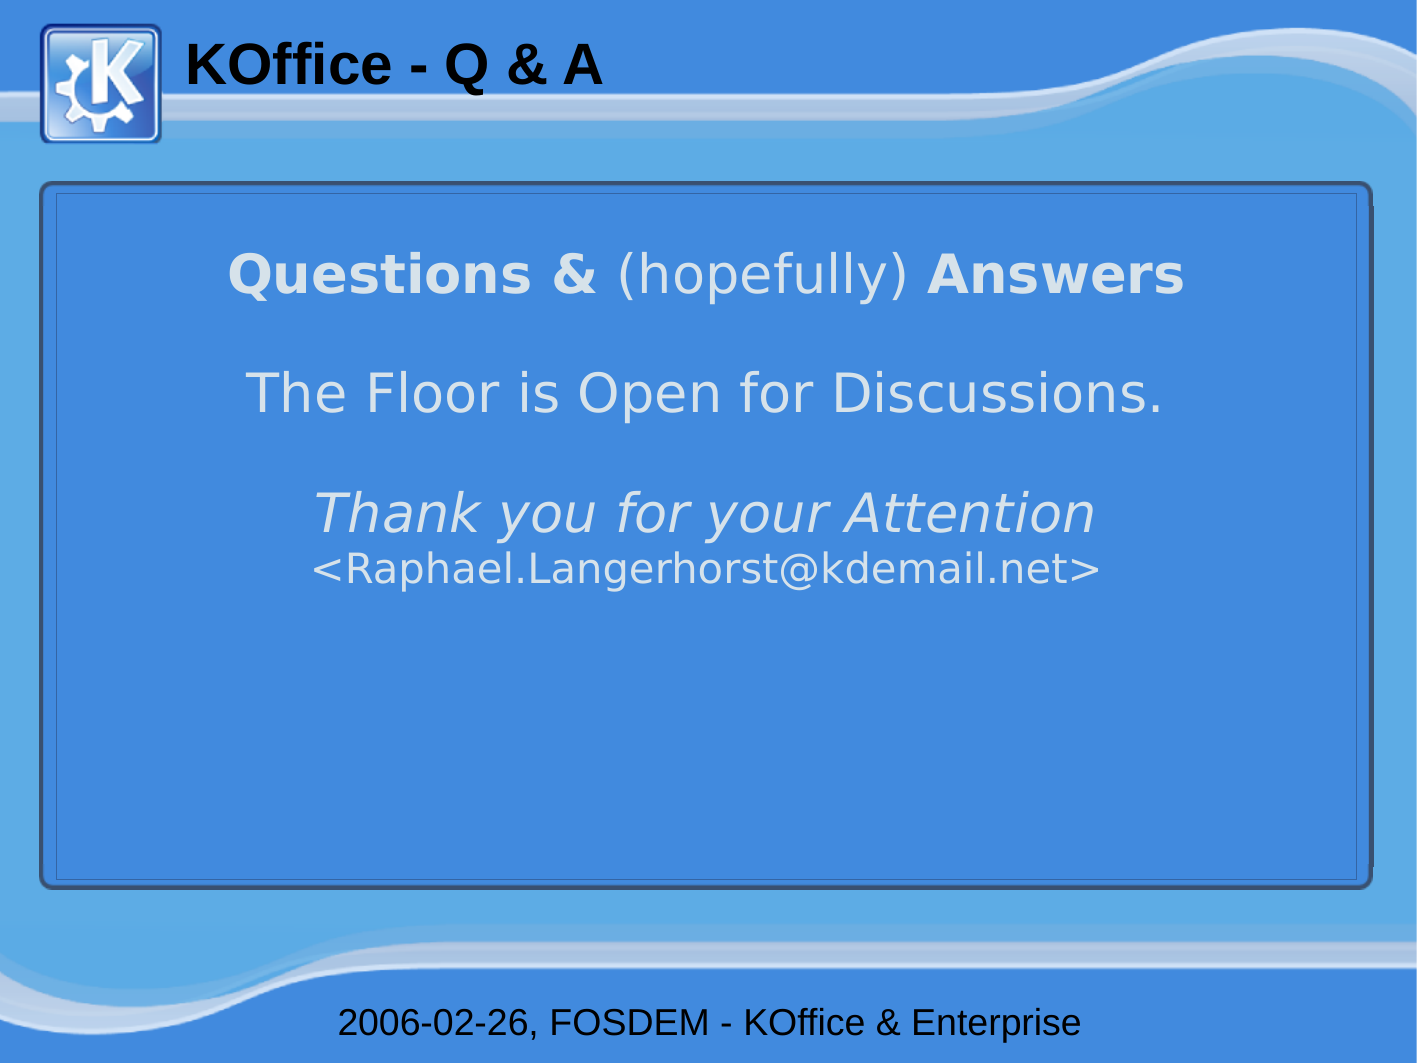

KOffice - Q & A
Questions & (hopefully) Answers
The Floor is Open for Discussions.
Thank you for your Attention
<Raphael.Langerhorst@kdemail.net>